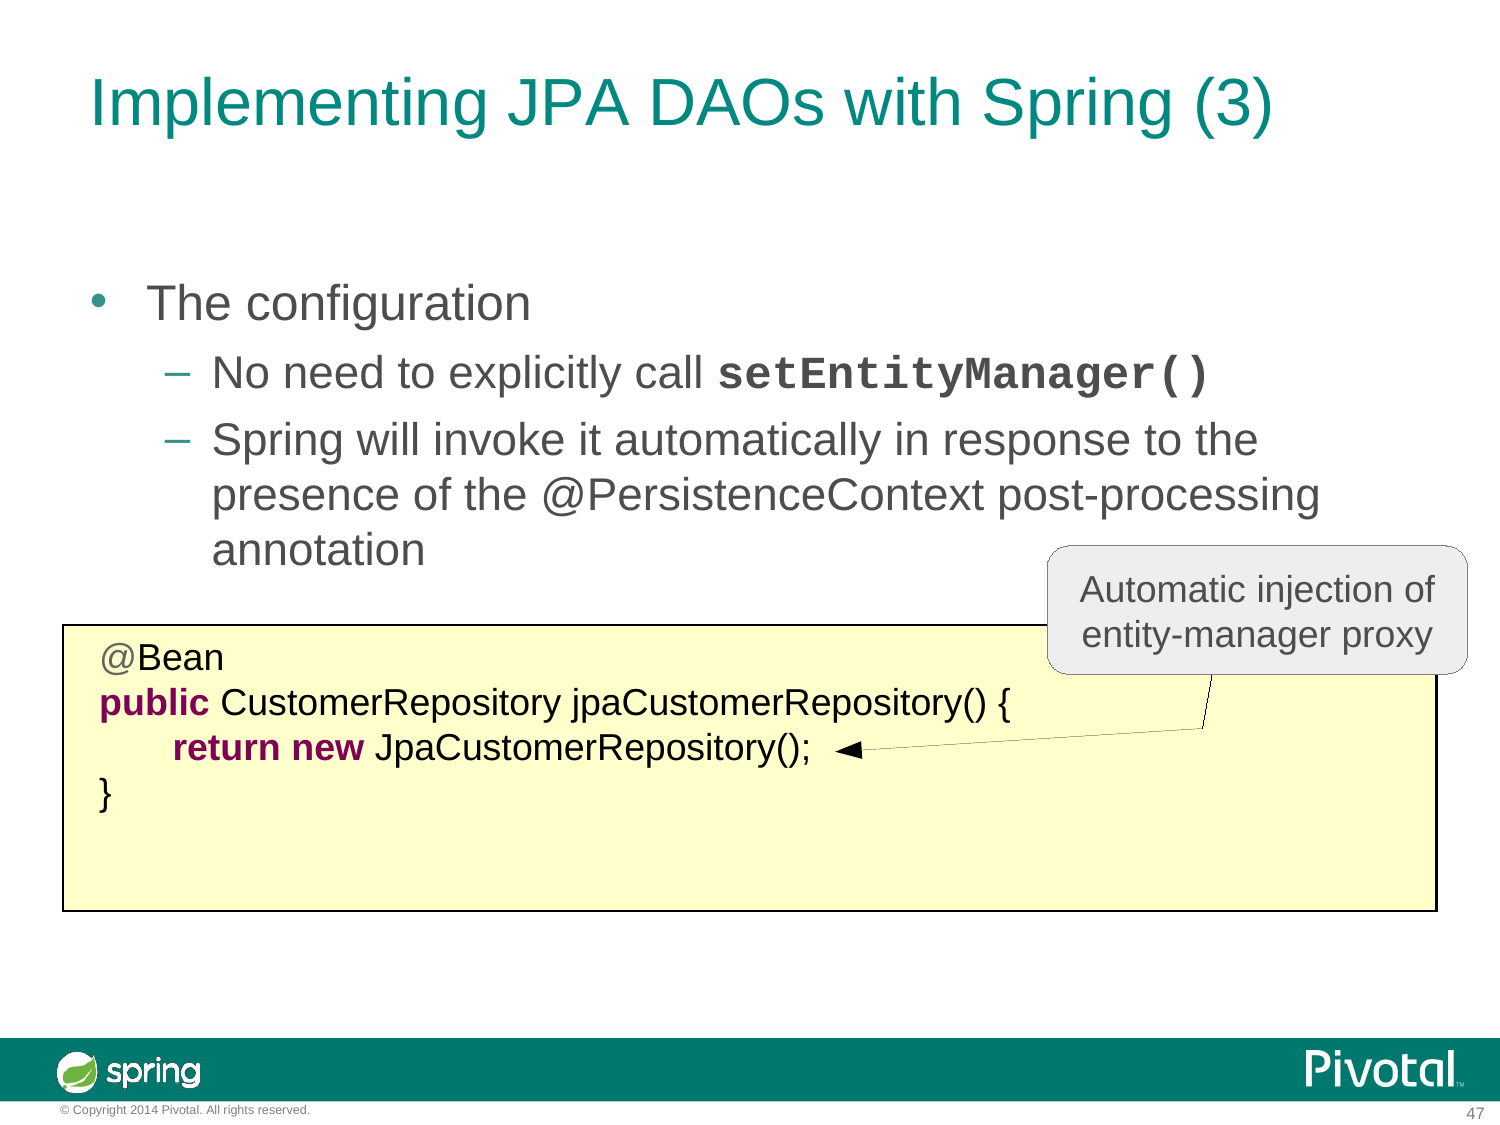

# Implementing JPA DAOs with Spring (3)
The configuration
No need to explicitly call setEntityManager()
Spring will invoke it automatically in response to the presence of the @PersistenceContext post-processing annotation
Automatic injection of
entity-manager proxy
 @Bean
 public CustomerRepository jpaCustomerRepository() {
 return new JpaCustomerRepository();
 }